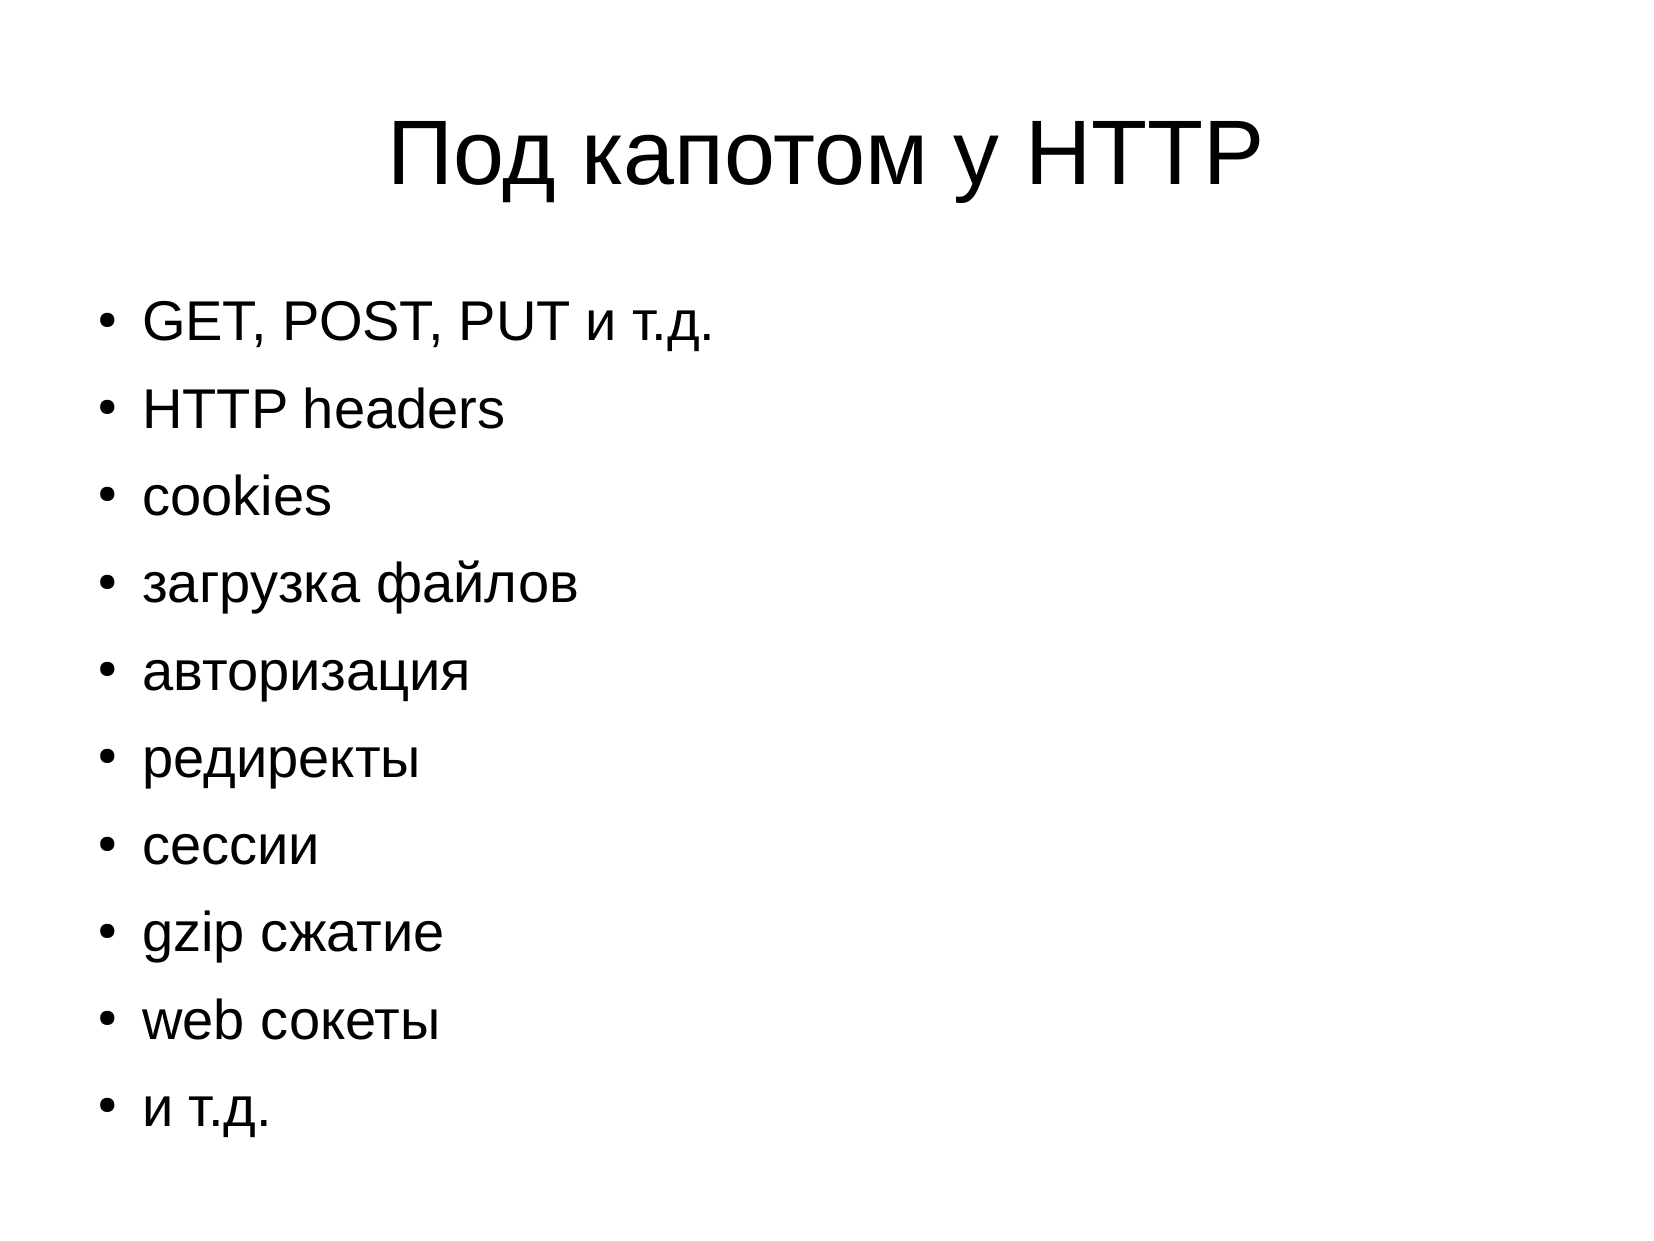

# Под капотом у HTTP
GET, POST, PUT и т.д.
HTTP headers
cookies
загрузка файлов
авторизация
редиректы
сессии
gzip сжатие
web сокеты
и т.д.